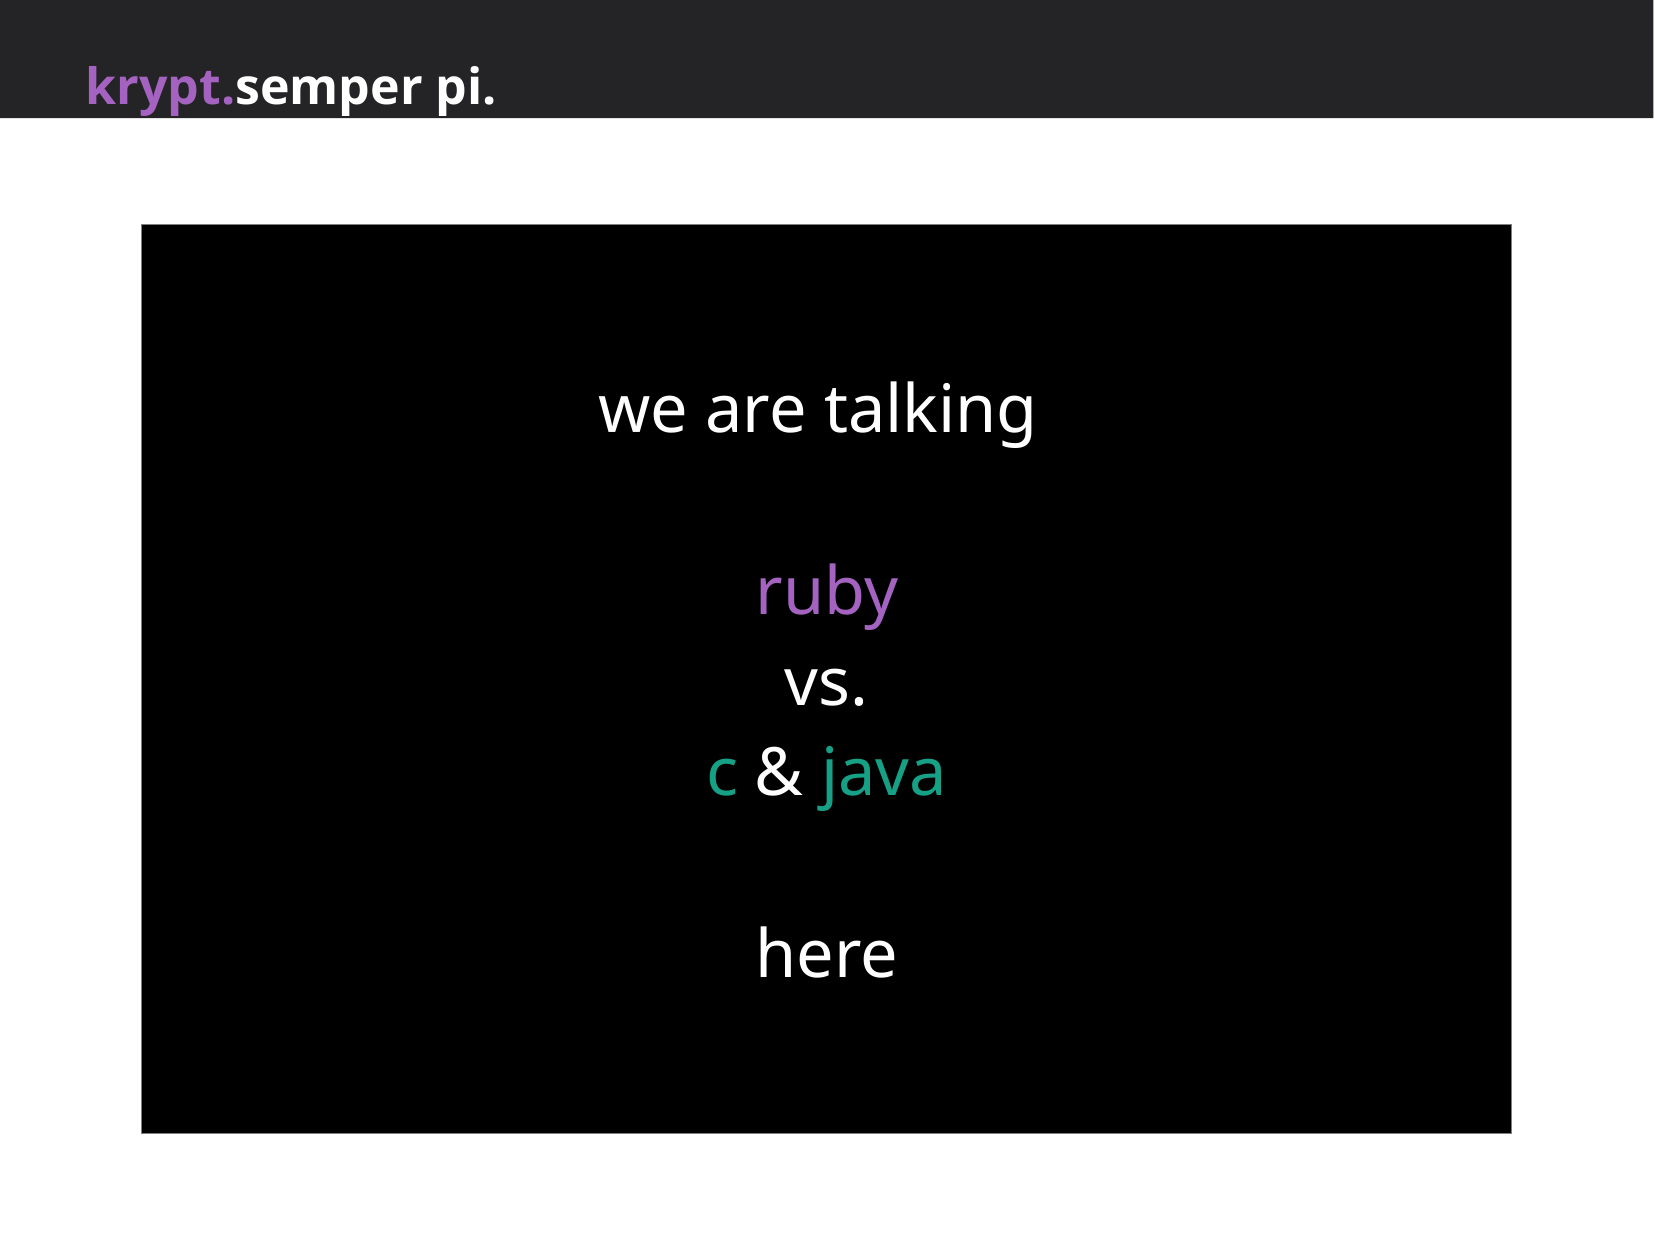

krypt.semper pi.
we are talking
ruby
vs.
c & java
here
krypt first of all is a framework